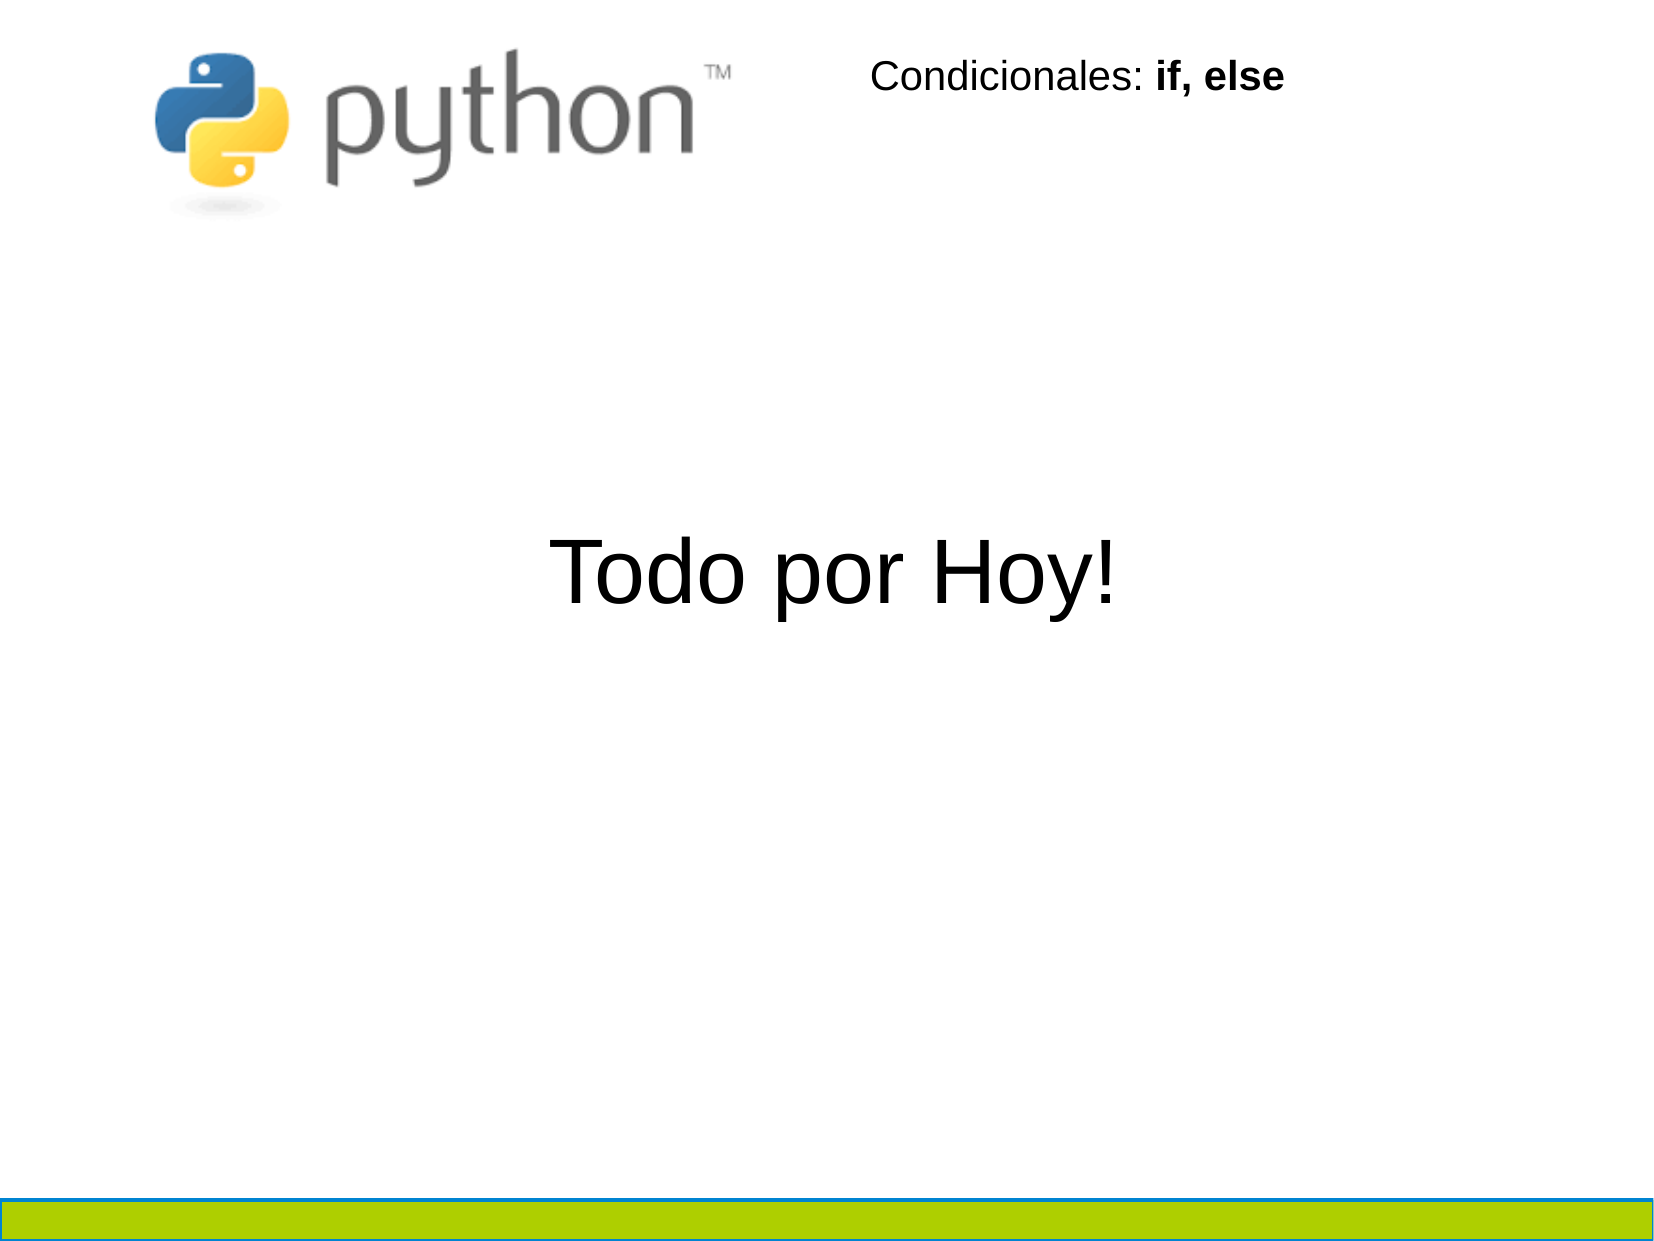

Condicionales: if, else
# Todo por Hoy!